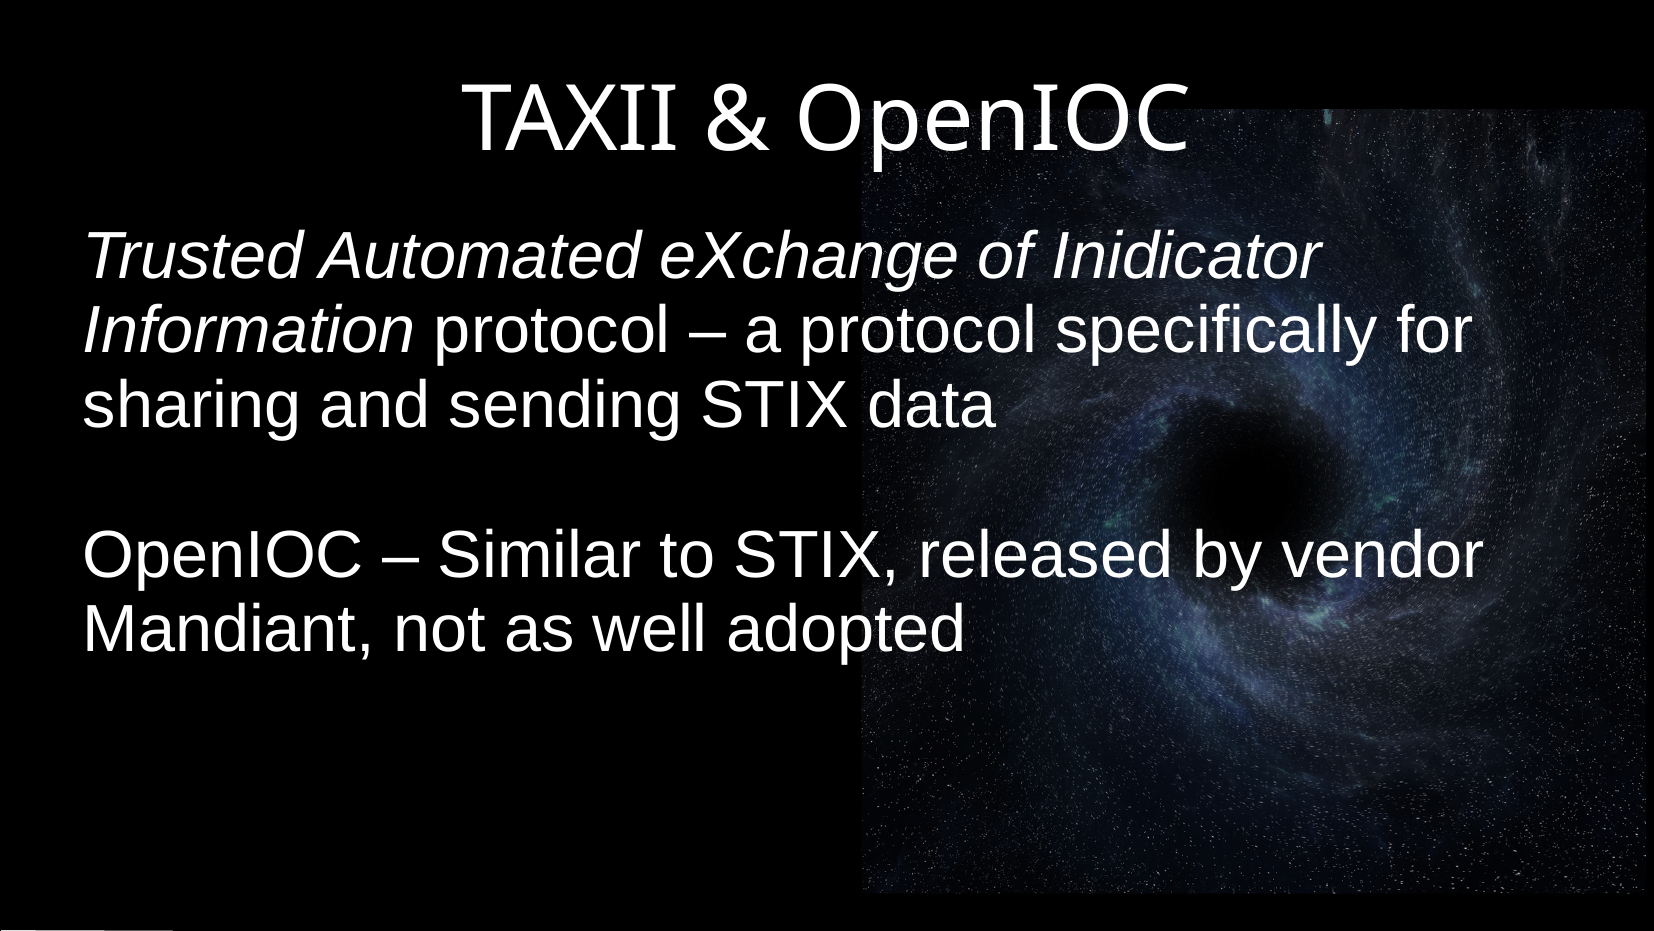

# TAXII & OpenIOC
Trusted Automated eXchange of Inidicator Information protocol – a protocol specifically for sharing and sending STIX data
OpenIOC – Similar to STIX, released by vendor Mandiant, not as well adopted